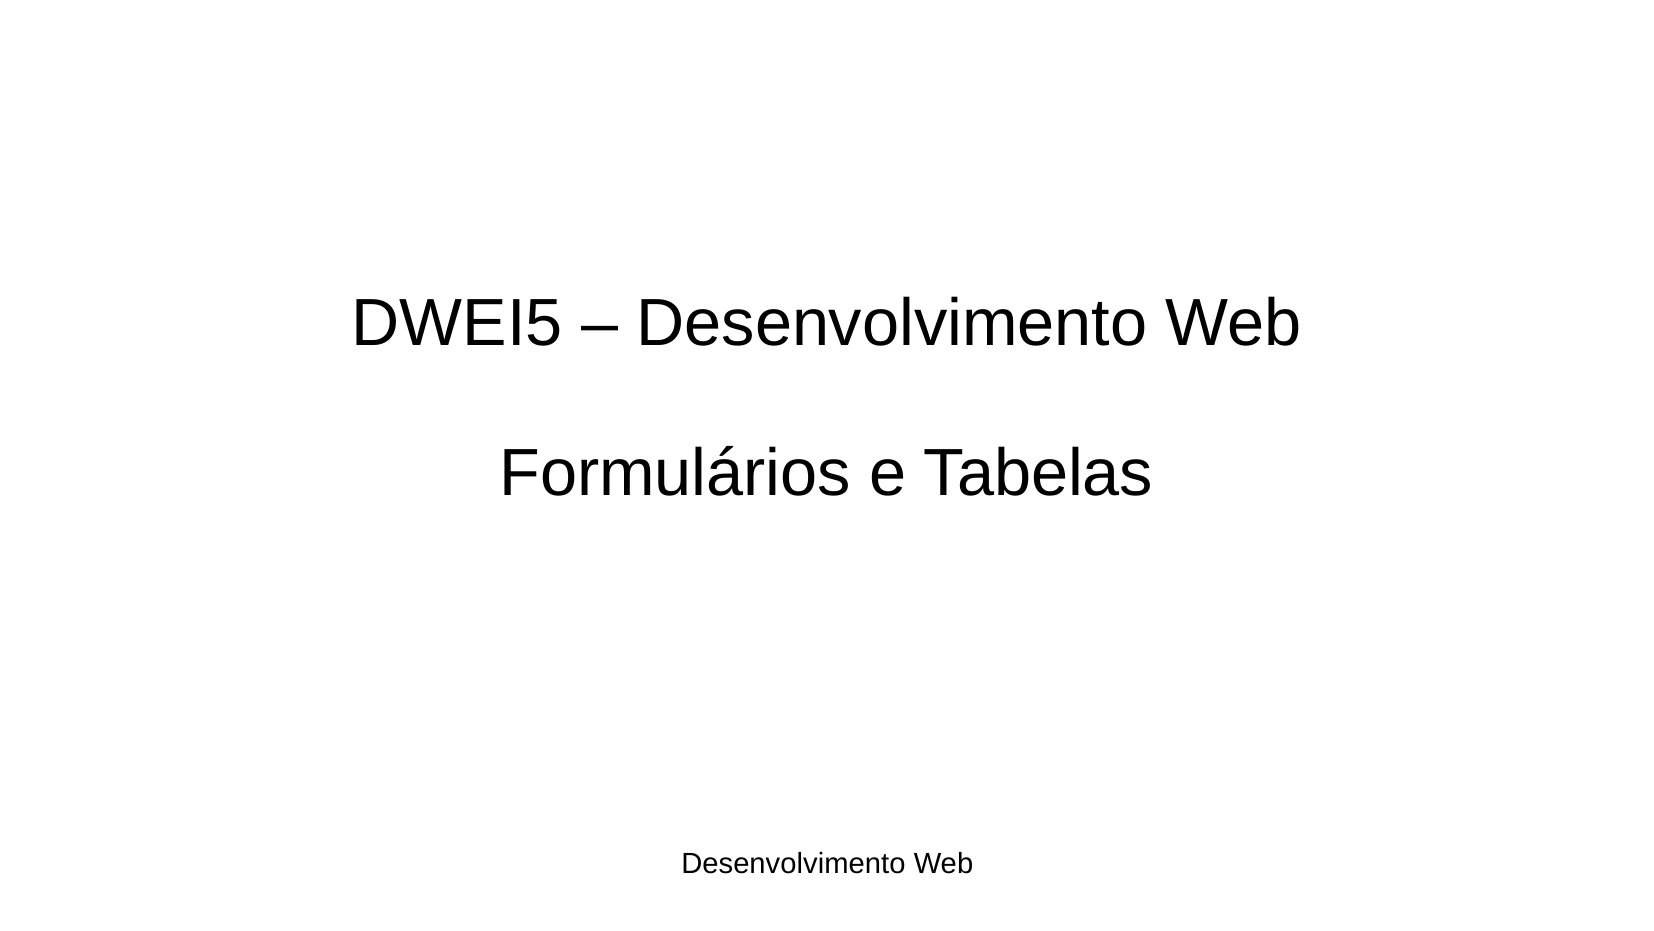

# DWEI5 – Desenvolvimento Web
Formulários e Tabelas
Desenvolvimento Web